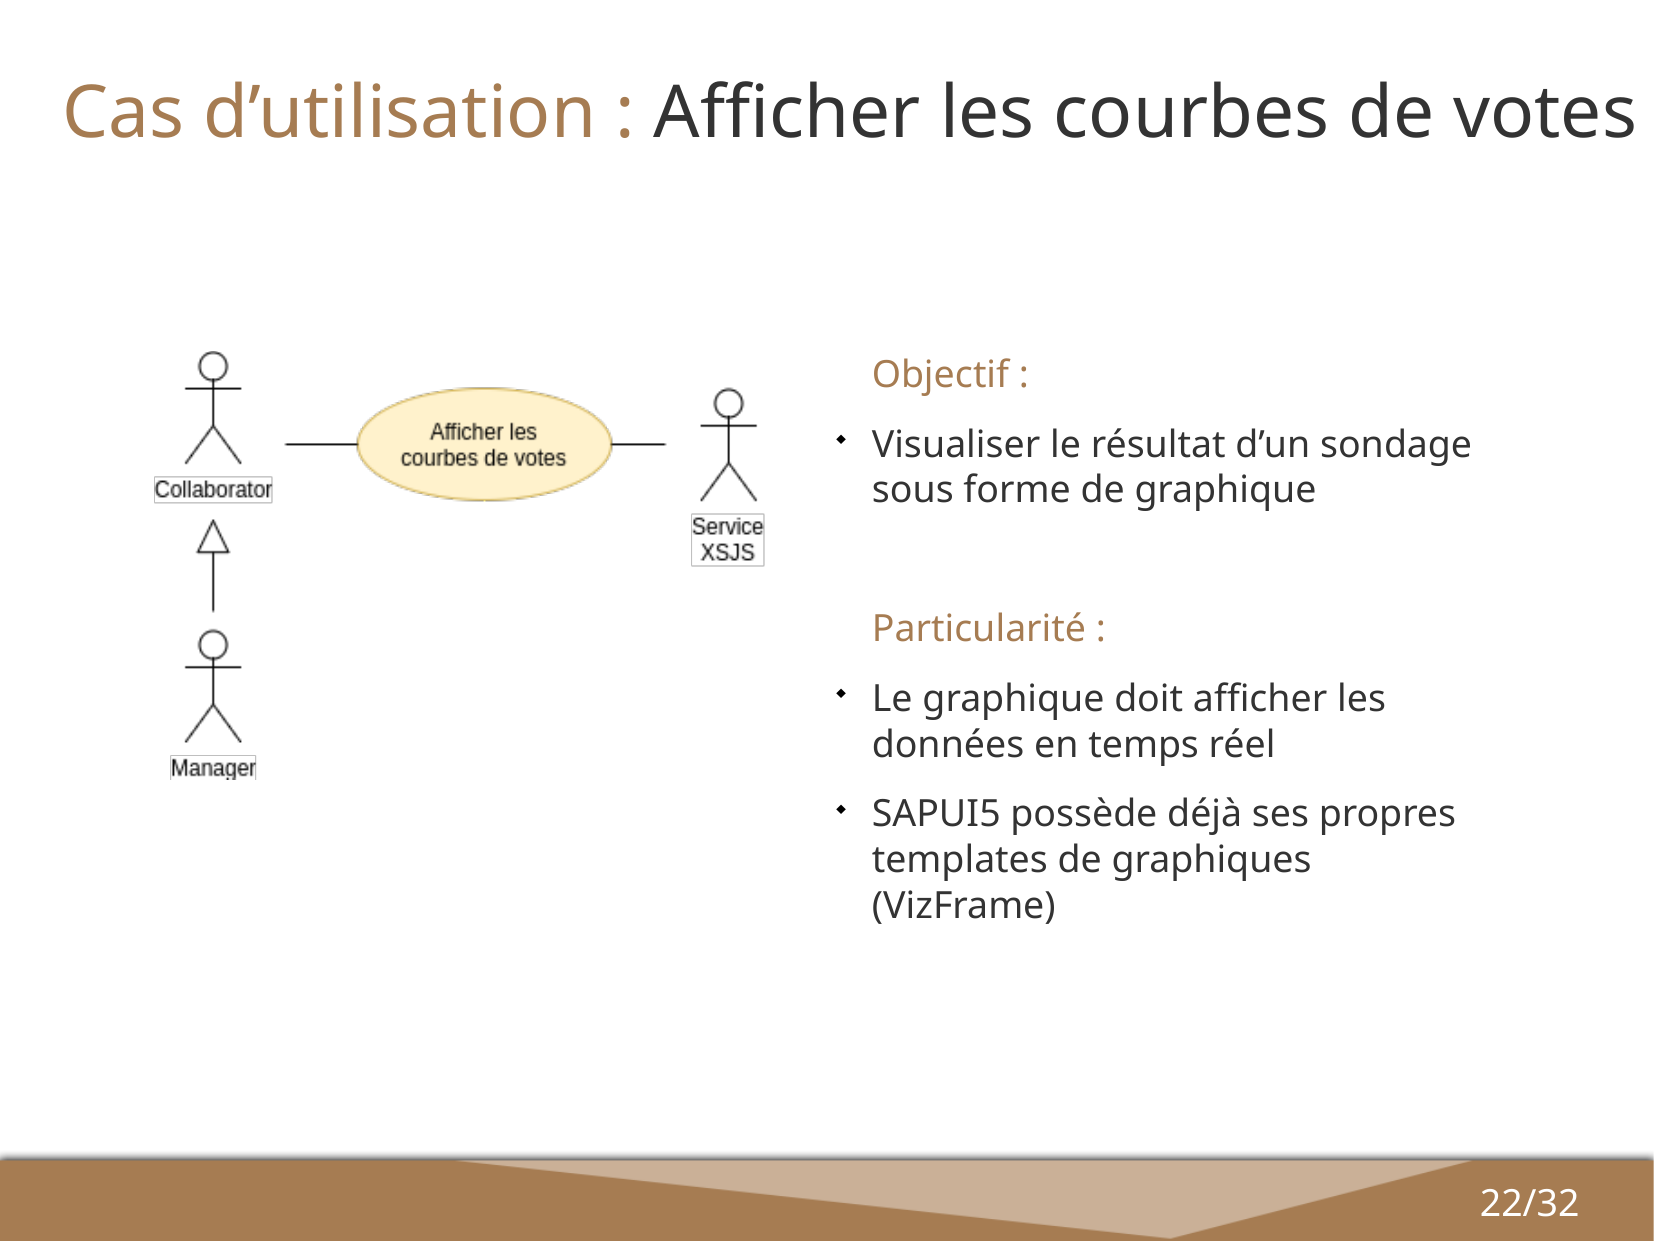

Cas d’utilisation : Afficher les courbes de votes
Objectif :
Visualiser le résultat d’un sondage sous forme de graphique
Particularité :
Le graphique doit afficher les données en temps réel
SAPUI5 possède déjà ses propres templates de graphiques (VizFrame)